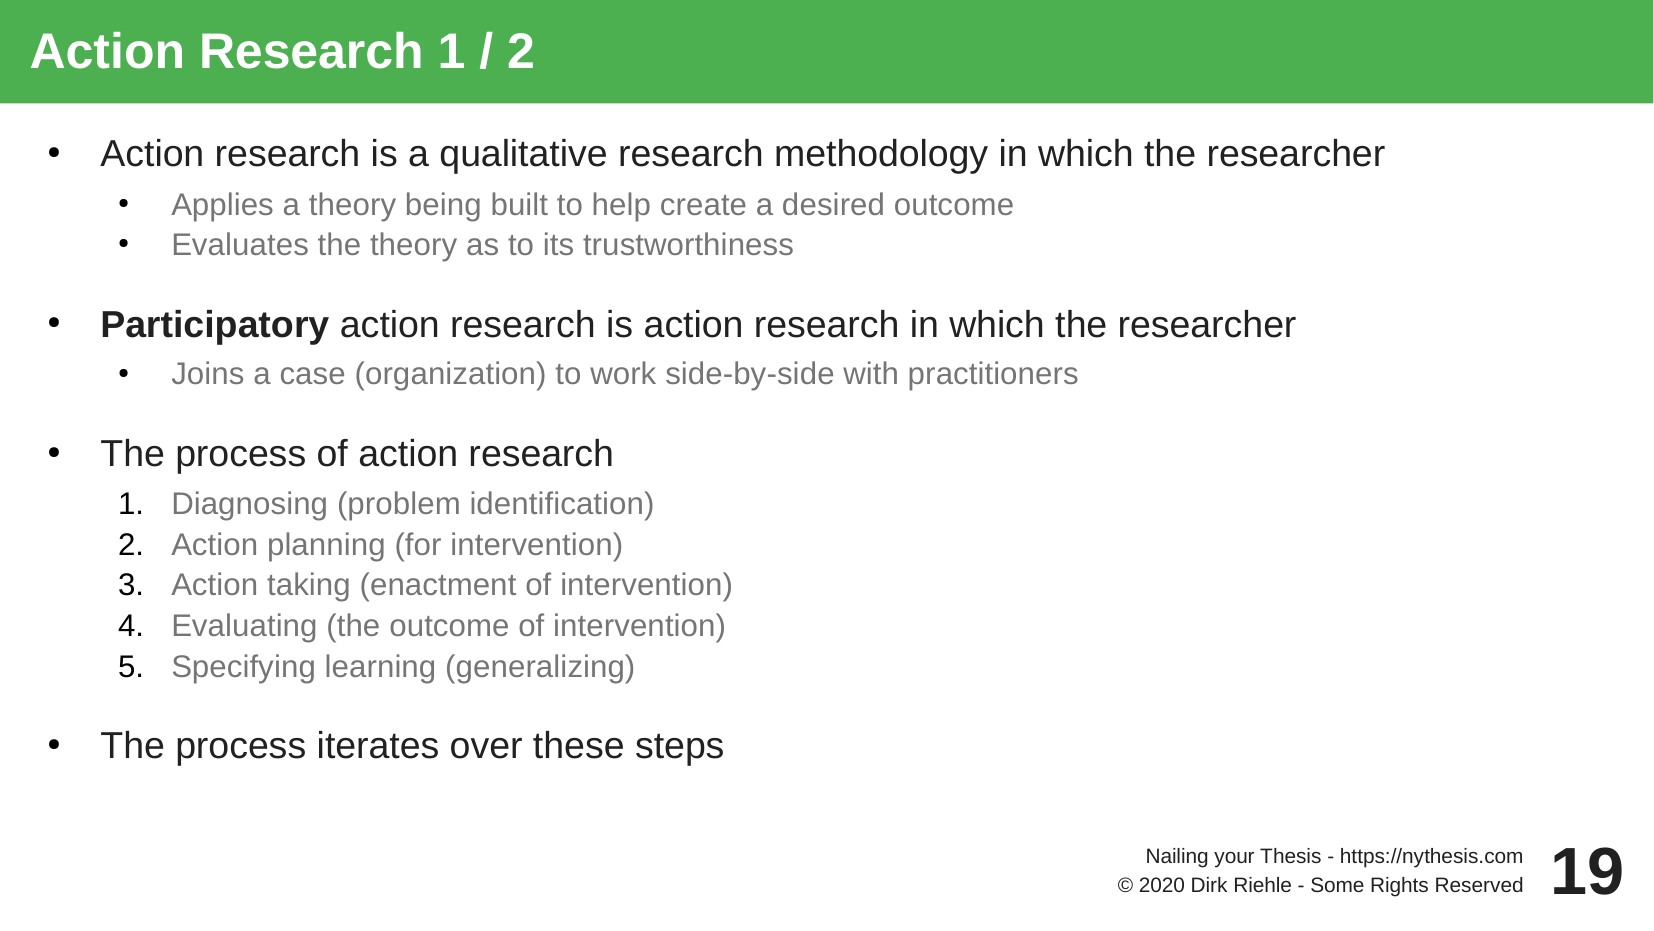

# Action Research 1 / 2
Action research is a qualitative research methodology in which the researcher
Applies a theory being built to help create a desired outcome
Evaluates the theory as to its trustworthiness
Participatory action research is action research in which the researcher
Joins a case (organization) to work side-by-side with practitioners
The process of action research
Diagnosing (problem identification)
Action planning (for intervention)
Action taking (enactment of intervention)
Evaluating (the outcome of intervention)
Specifying learning (generalizing)
The process iterates over these steps
Nailing your Thesis - https://nythesis.com
19
© 2020 Dirk Riehle - Some Rights Reserved